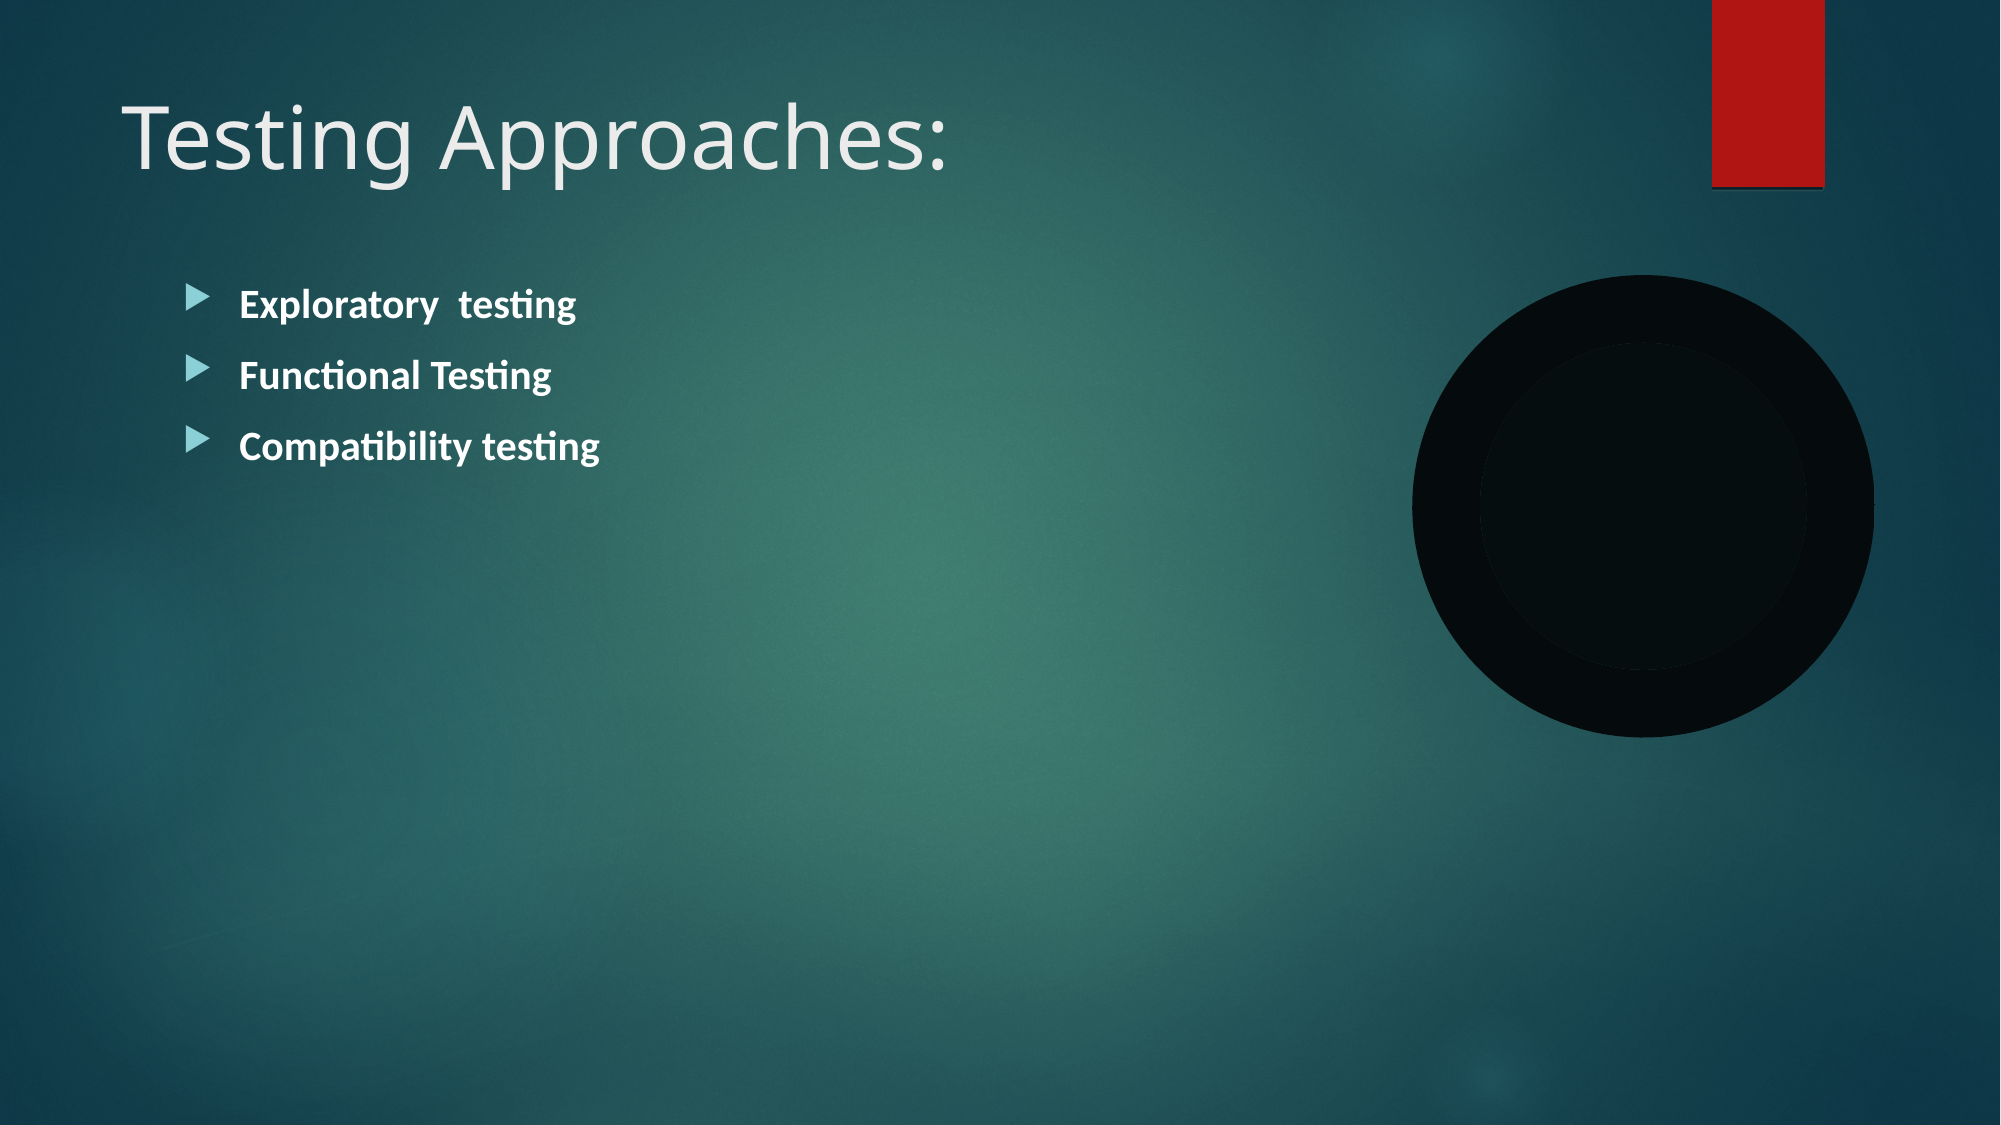

# Testing Approaches:
Exploratory testing
Functional Testing
Compatibility testing